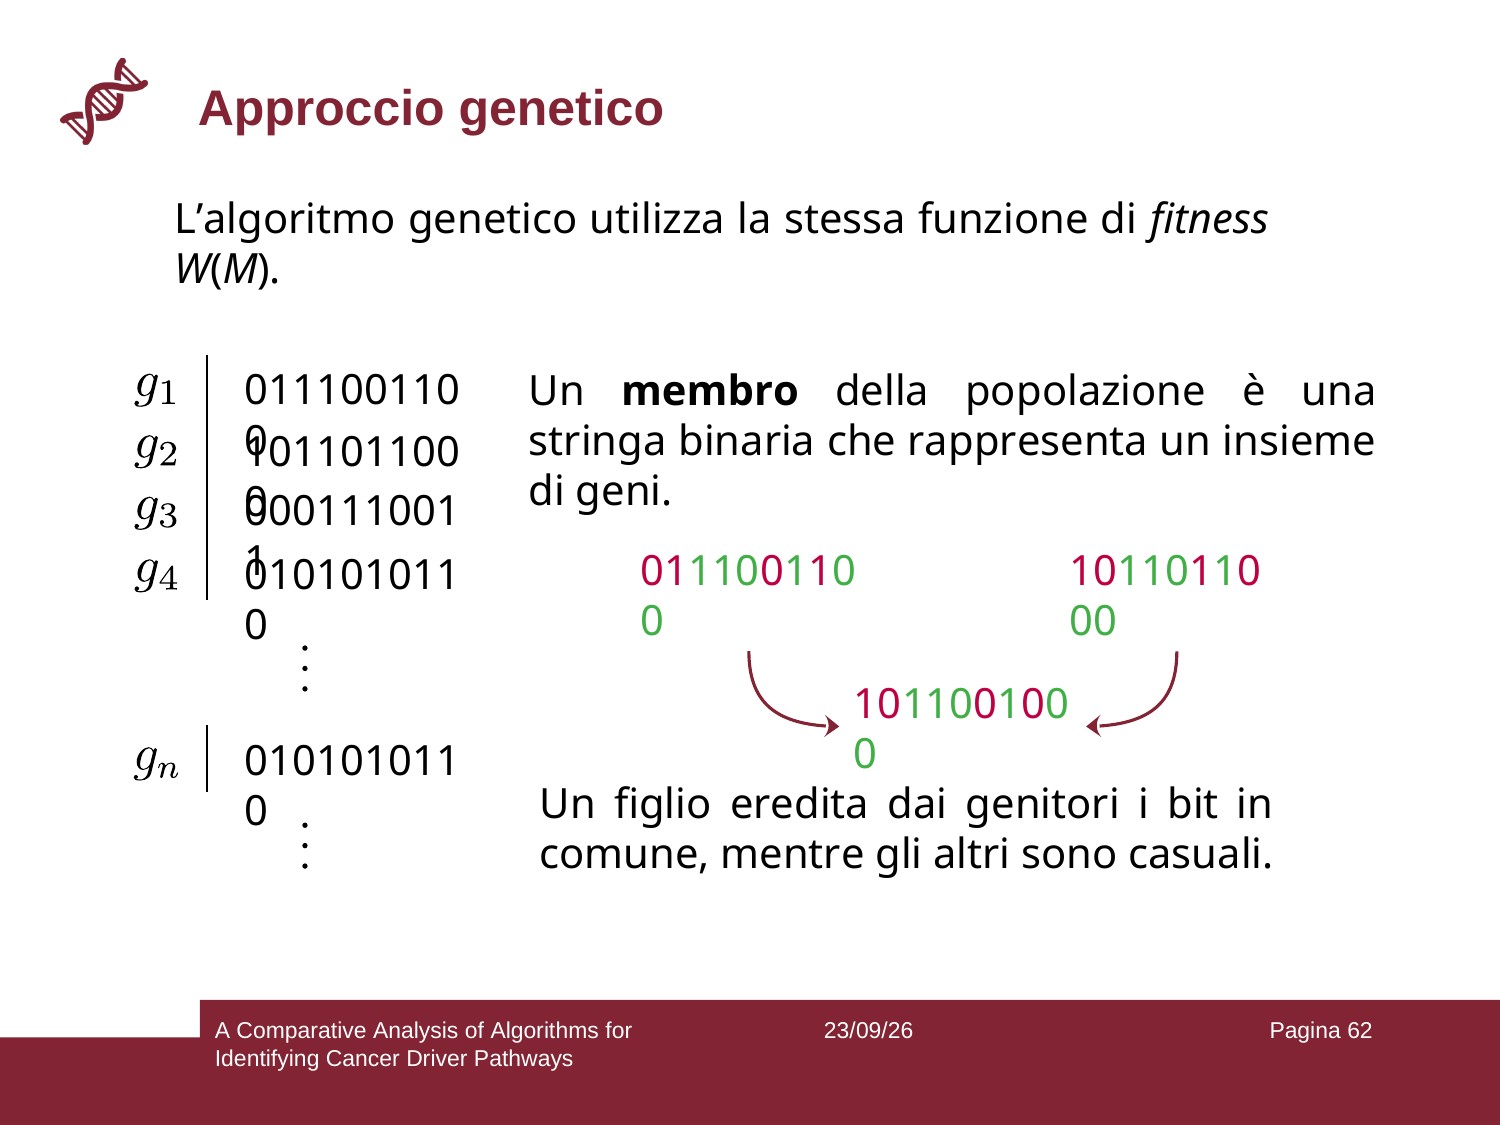

# Approccio genetico
L’algoritmo genetico utilizza la stessa funzione di fitness W(M).
0111001100
Un membro della popolazione è una stringa binaria che rappresenta un insieme di geni.
1011011000
0001110011
0111001100
1011011000
0101010110
1011001000
0101010110
Un figlio eredita dai genitori i bit in comune, mentre gli altri sono casuali.
A Comparative Analysis of Algorithms for Identifying Cancer Driver Pathways
Pagina